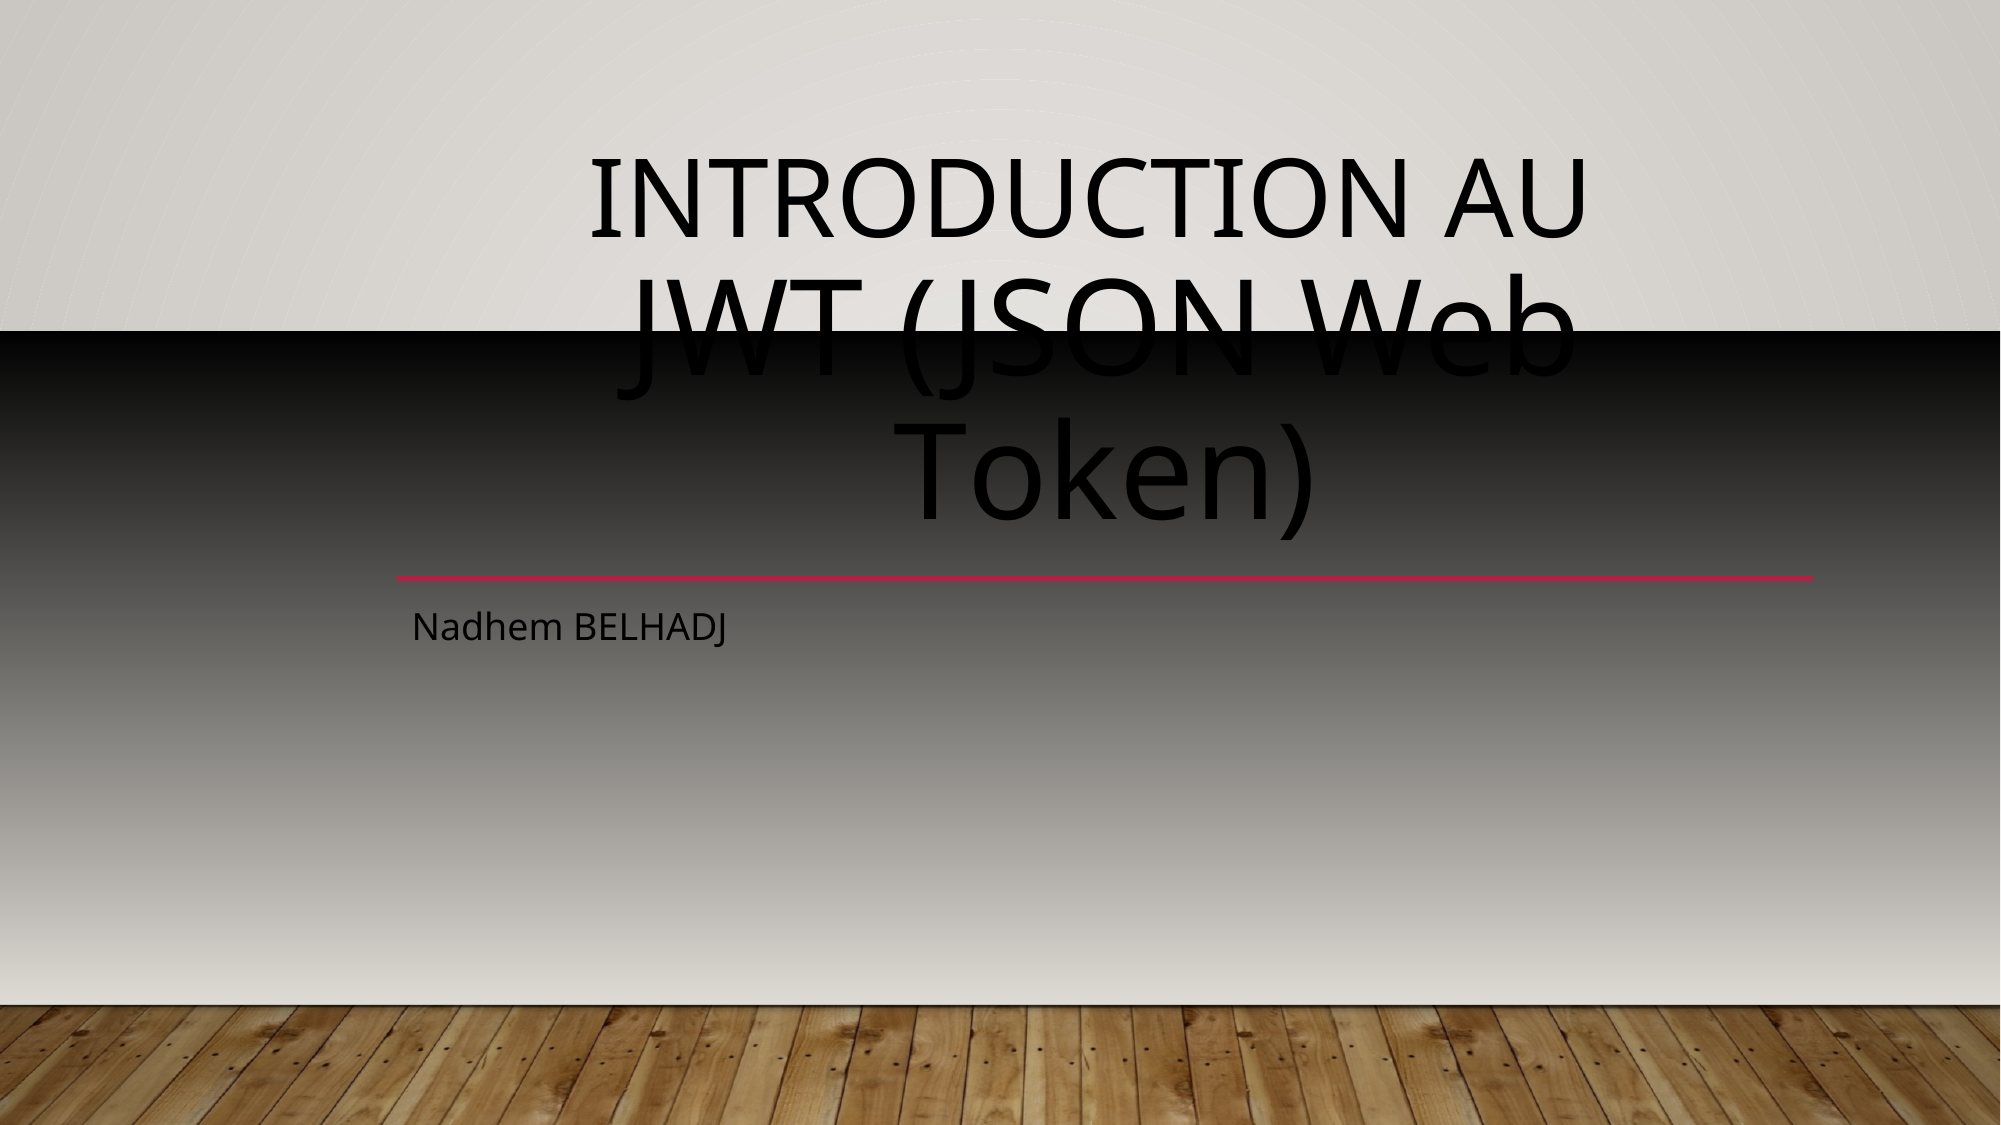

# Introduction au jwt (JSON Web Token)
Nadhem belhadj